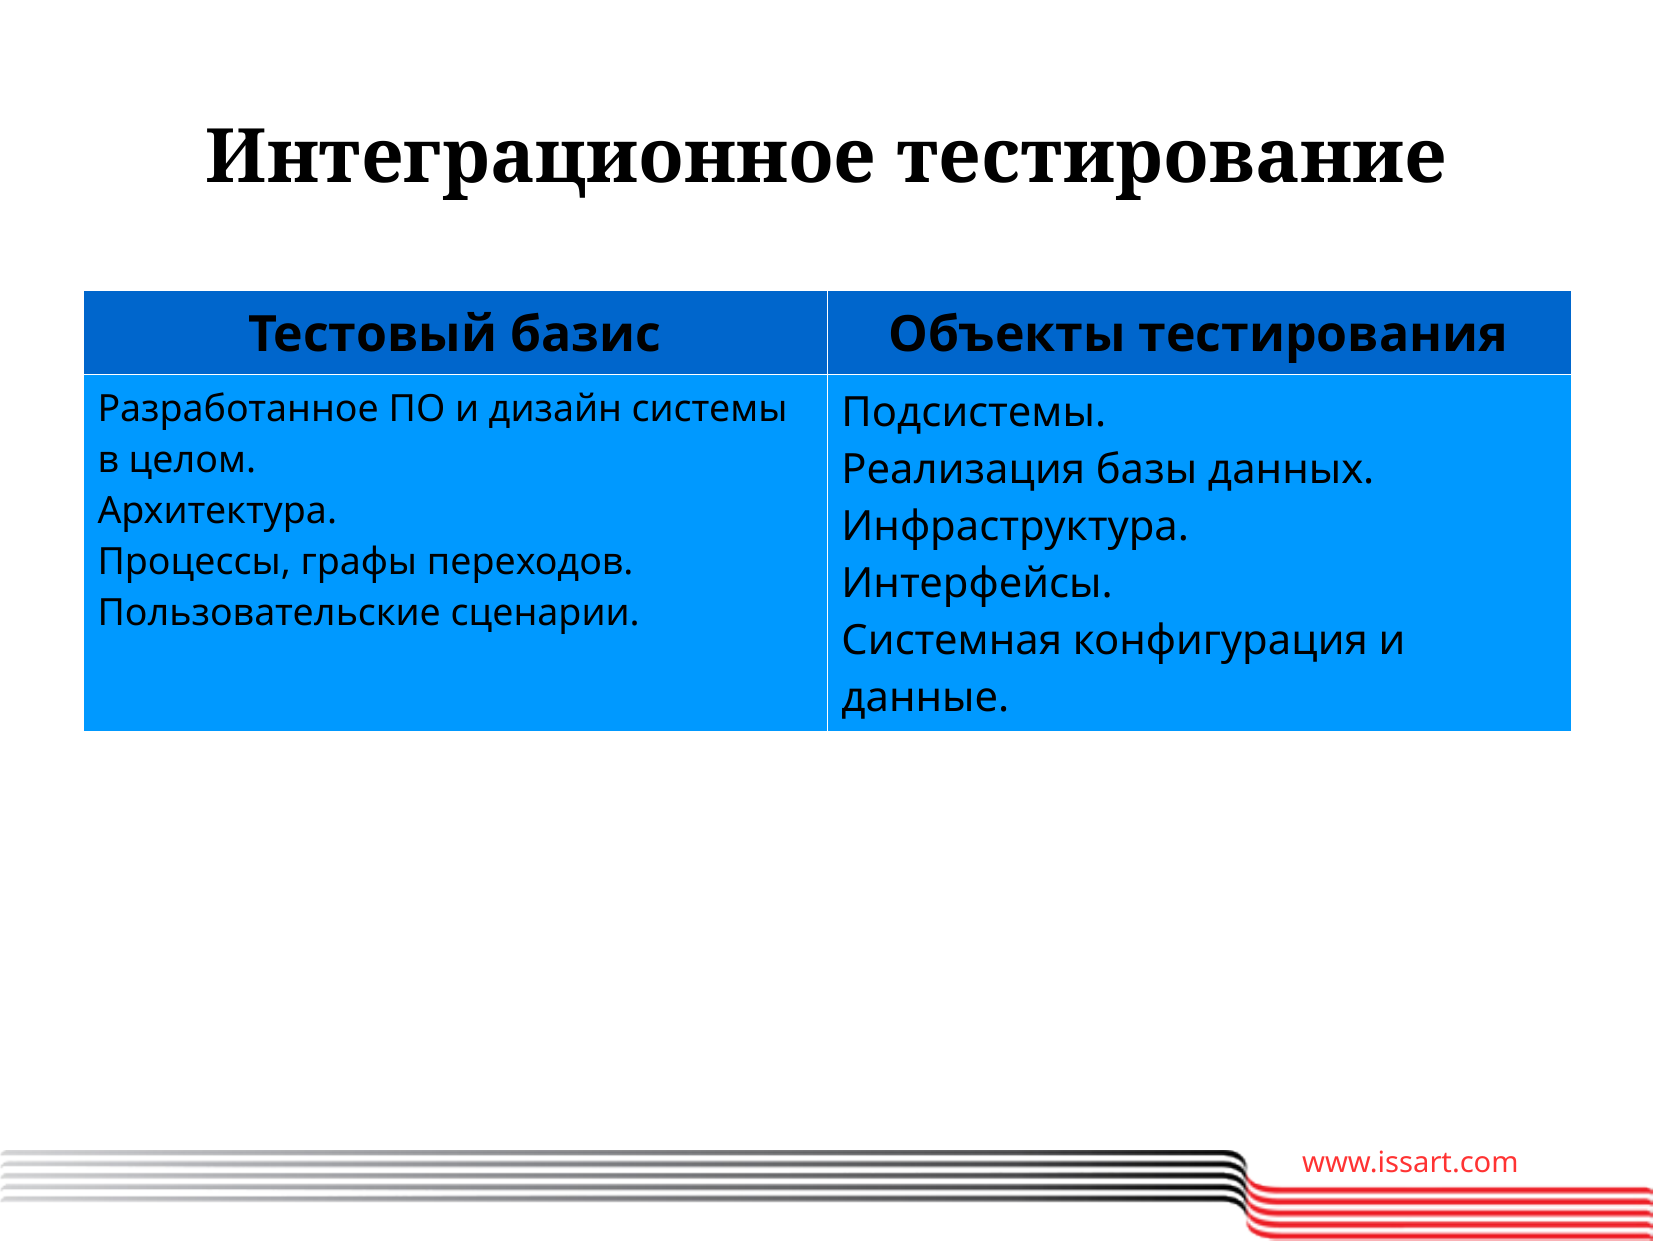

# Интеграционное тестирование
| Тестовый базис | Объекты тестирования |
| --- | --- |
| Разработанное ПО и дизайн системы в целом. Архитектура. Процессы, графы переходов. Пользовательские сценарии. | Подсистемы. Реализация базы данных. Инфраструктура. Интерфейсы. Системная конфигурация и данные. |
www.issart.com